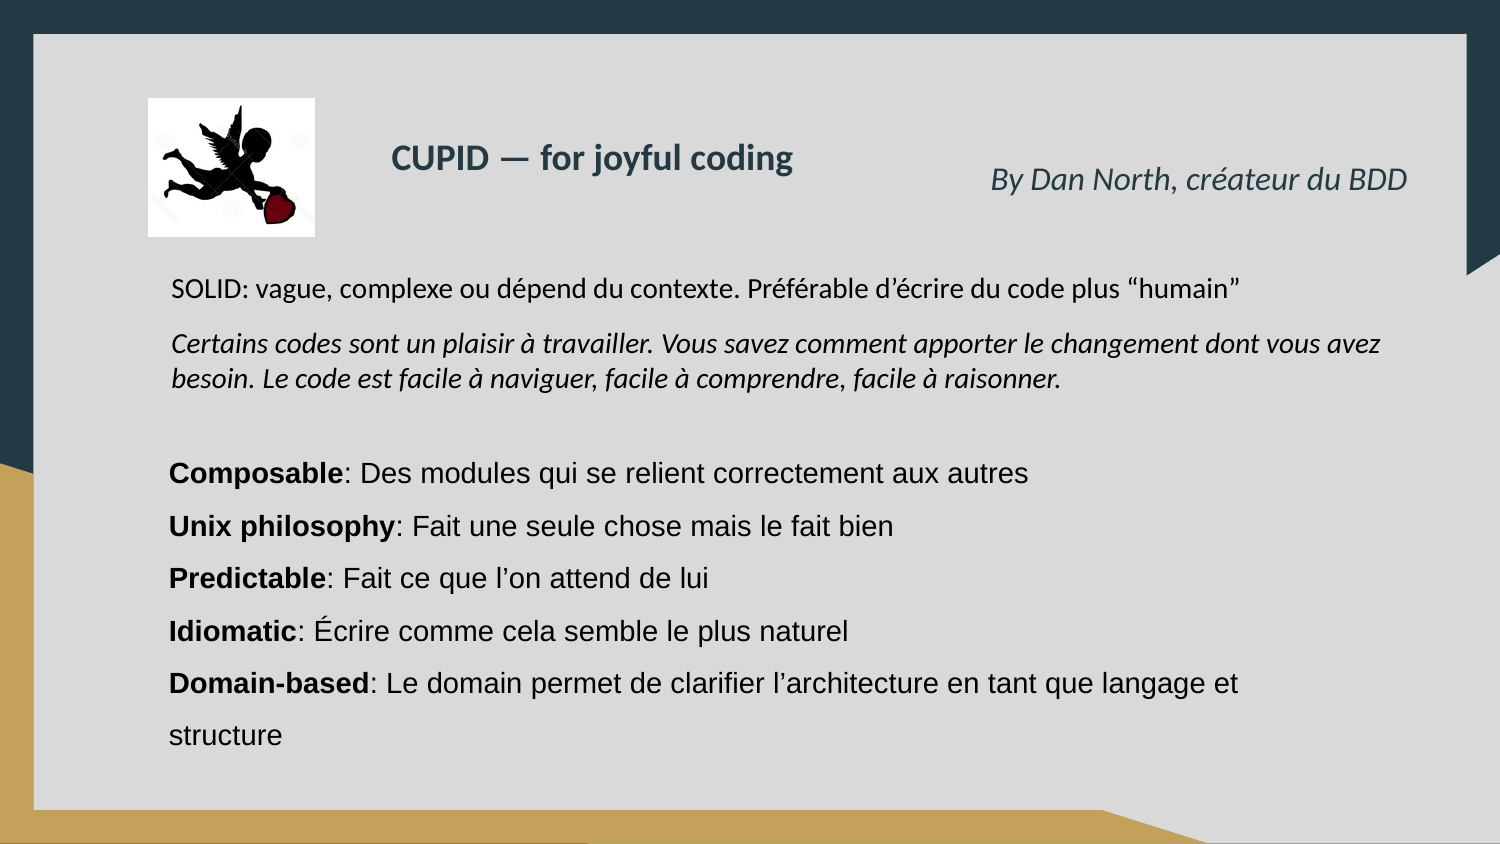

# CUPID — for joyful coding
By Dan North, créateur du BDD
SOLID: vague, complexe ou dépend du contexte. Préférable d’écrire du code plus “humain”
Certains codes sont un plaisir à travailler. Vous savez comment apporter le changement dont vous avez besoin. Le code est facile à naviguer, facile à comprendre, facile à raisonner.
Composable: Des modules qui se relient correctement aux autres
Unix philosophy: Fait une seule chose mais le fait bien
Predictable: Fait ce que l’on attend de lui
Idiomatic: Écrire comme cela semble le plus naturel
Domain-based: Le domain permet de clarifier l’architecture en tant que langage et structure